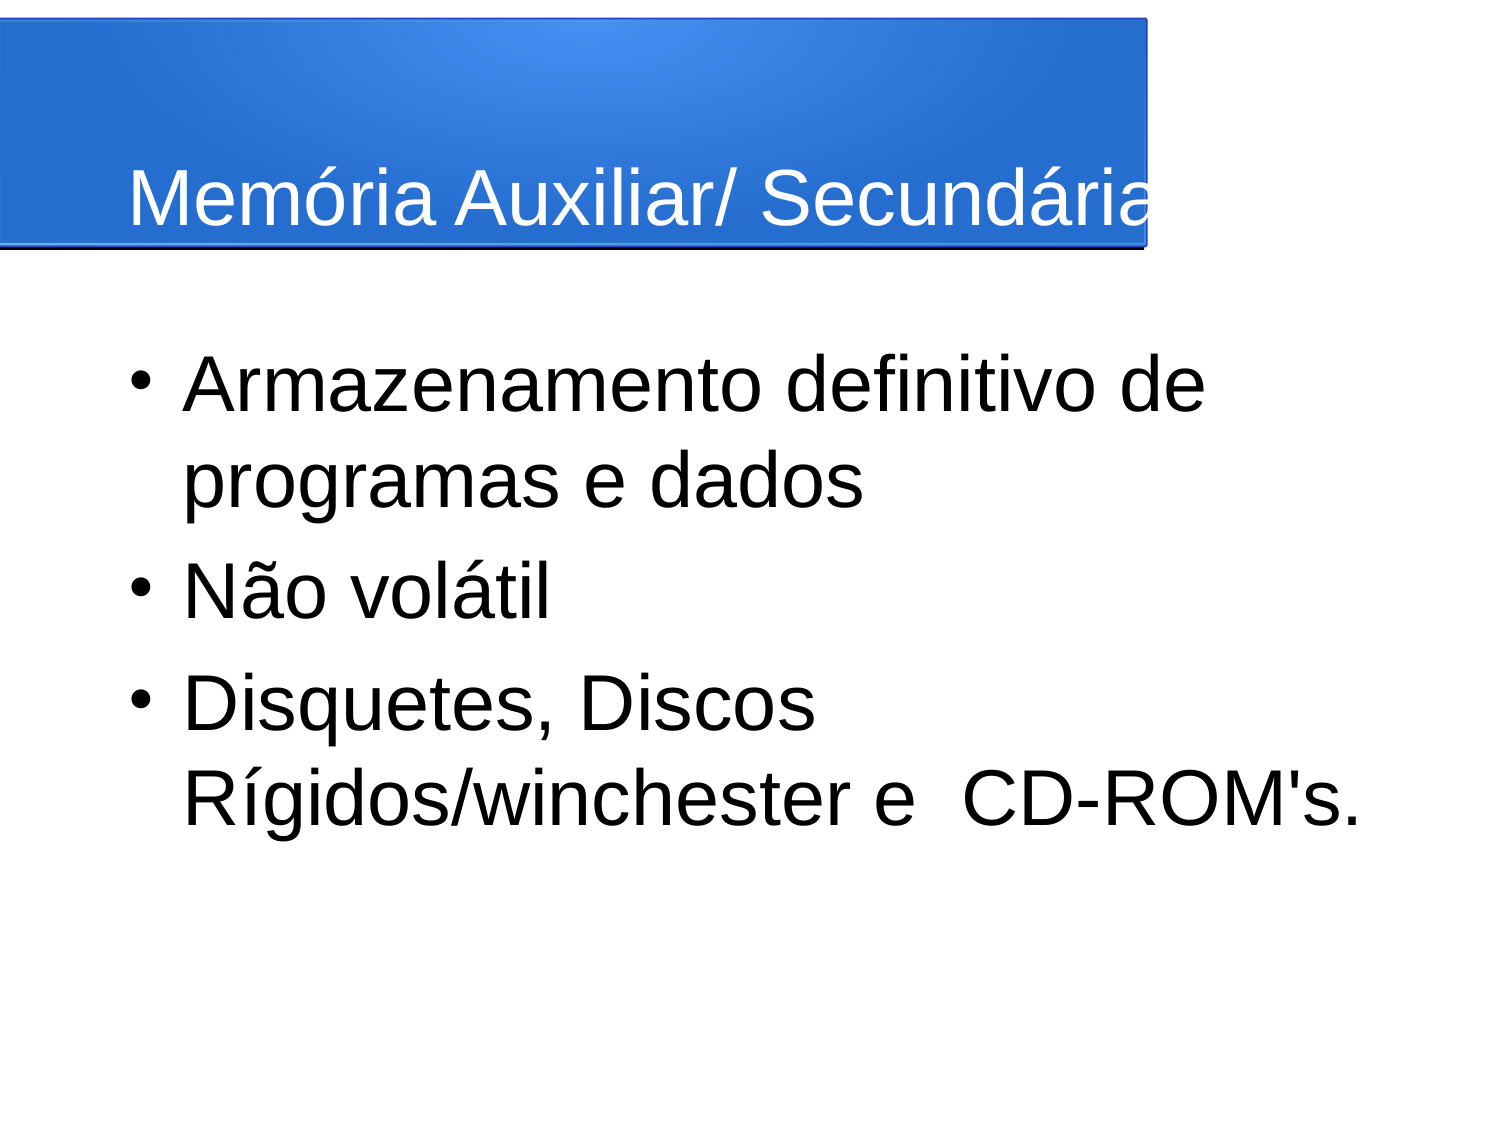

# Memória Auxiliar/ Secundária
Armazenamento definitivo de programas e dados
Não volátil
Disquetes, Discos Rígidos/winchester e CD-ROM's.